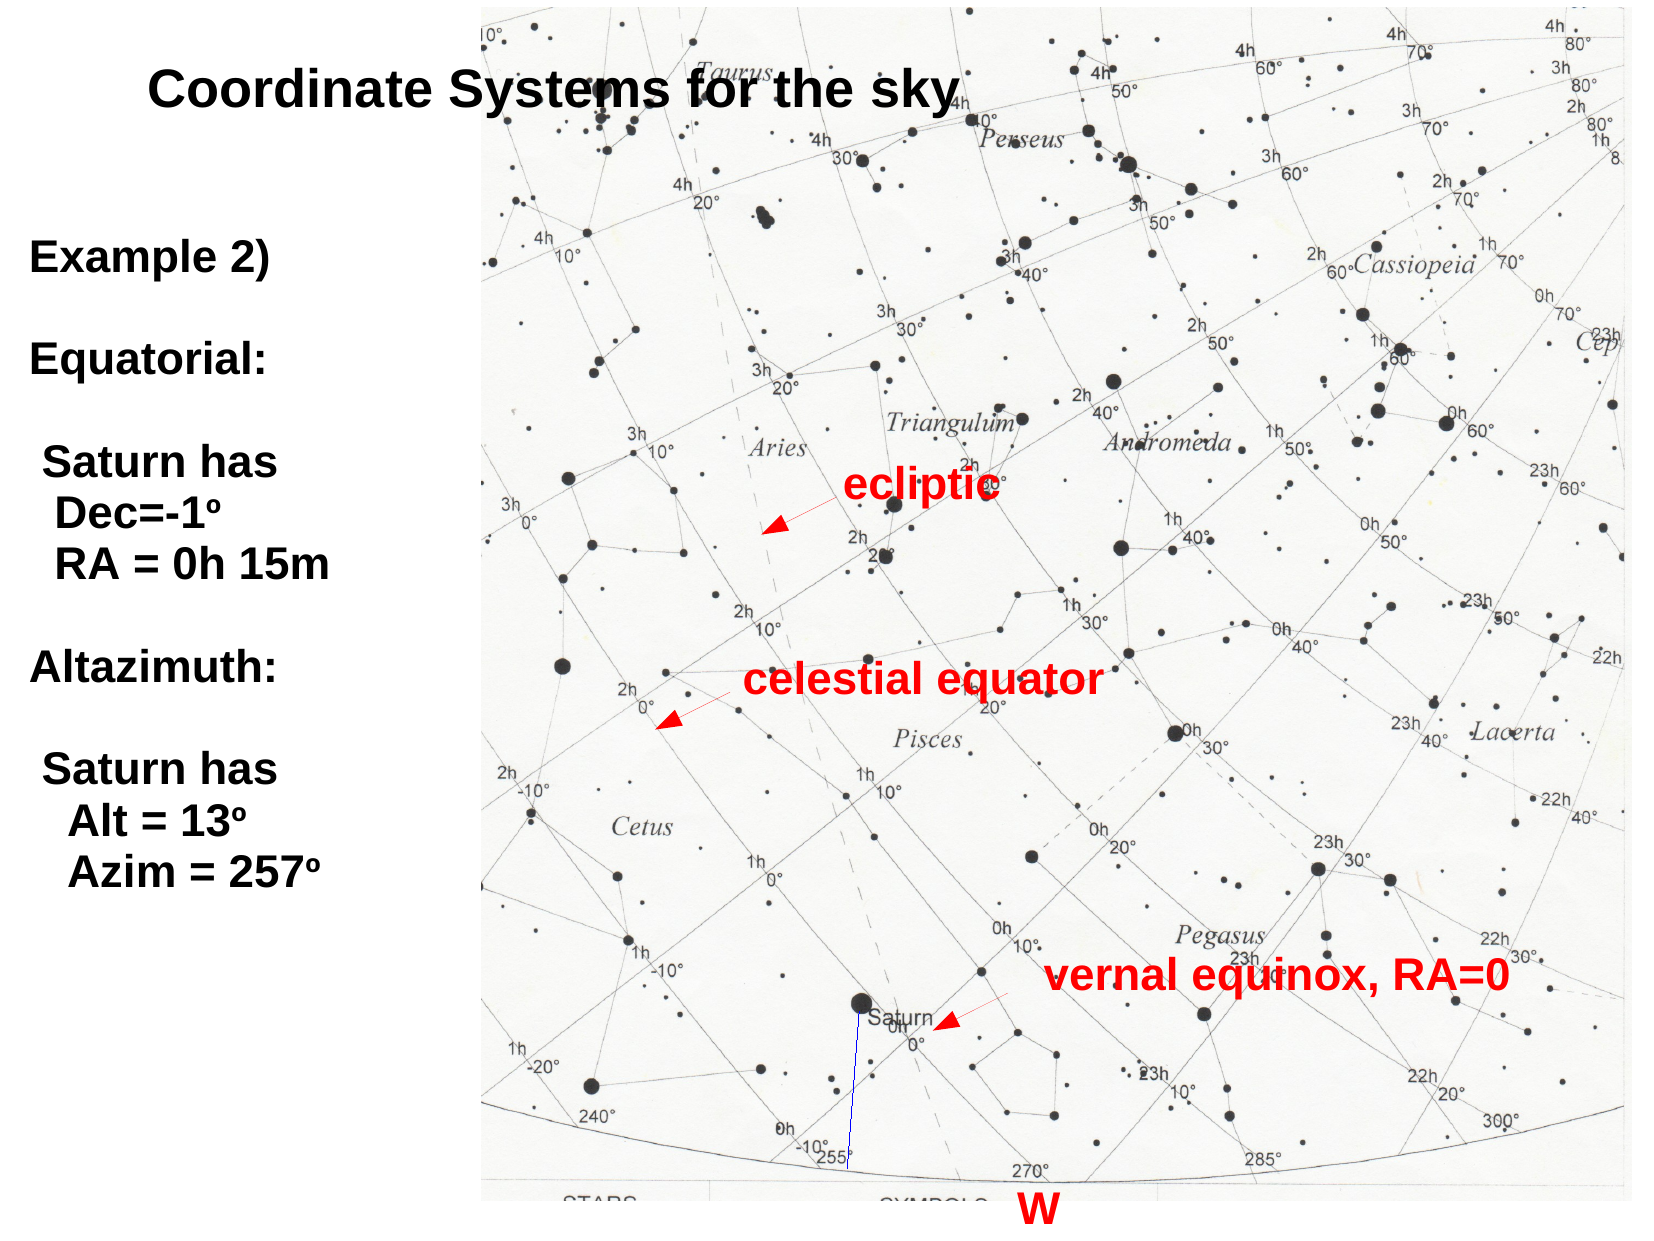

Coordinate Systems for the sky
Example 2)
Equatorial:
 Saturn has
 Dec=-1º
 RA = 0h 15m
Altazimuth:
 Saturn has
 Alt = 13º
 Azim = 257º
ecliptic
celestial equator
vernal equinox, RA=0
W